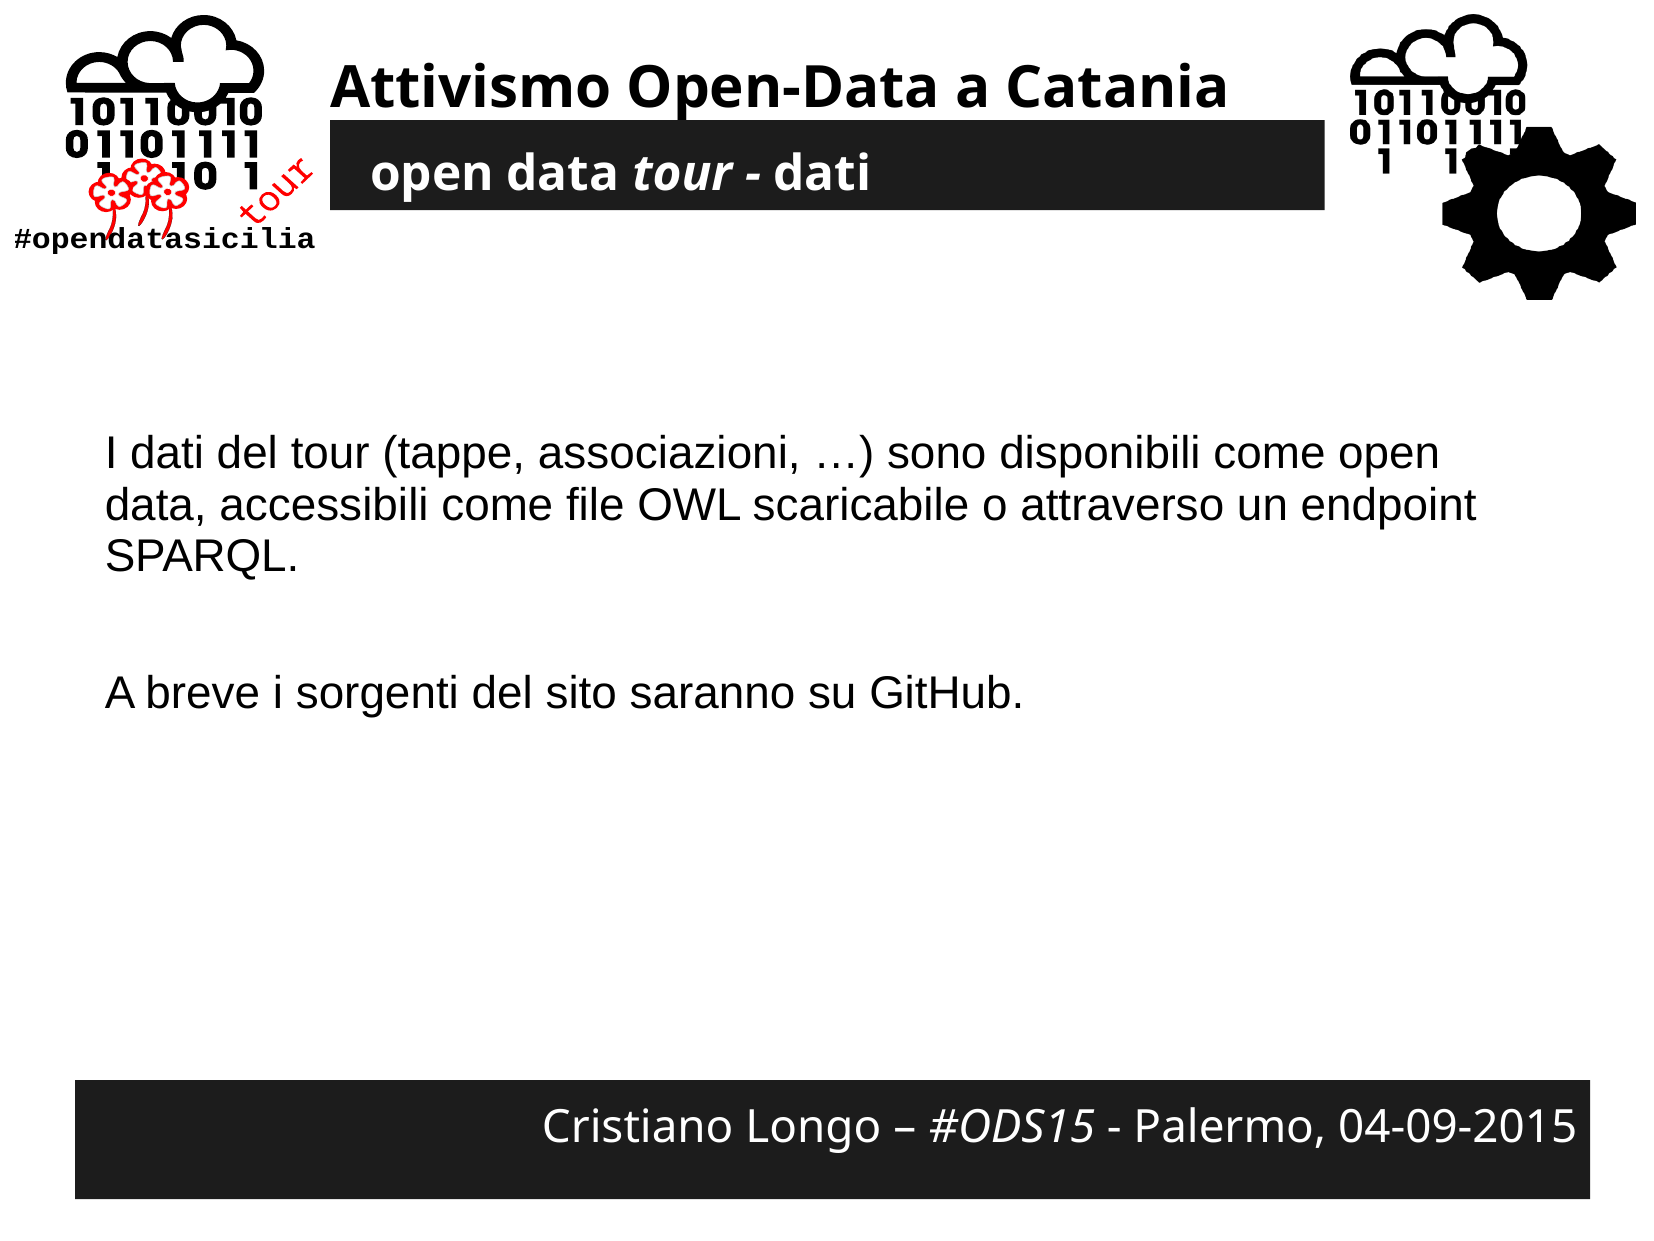

# Attivismo Open-Data a Catania
 open data tour - dati
I dati del tour (tappe, associazioni, …) sono disponibili come open data, accessibili come file OWL scaricabile o attraverso un endpoint SPARQL.
A breve i sorgenti del sito saranno su GitHub.
 Cristiano Longo – #ODS15 - Palermo, 04-09-2015